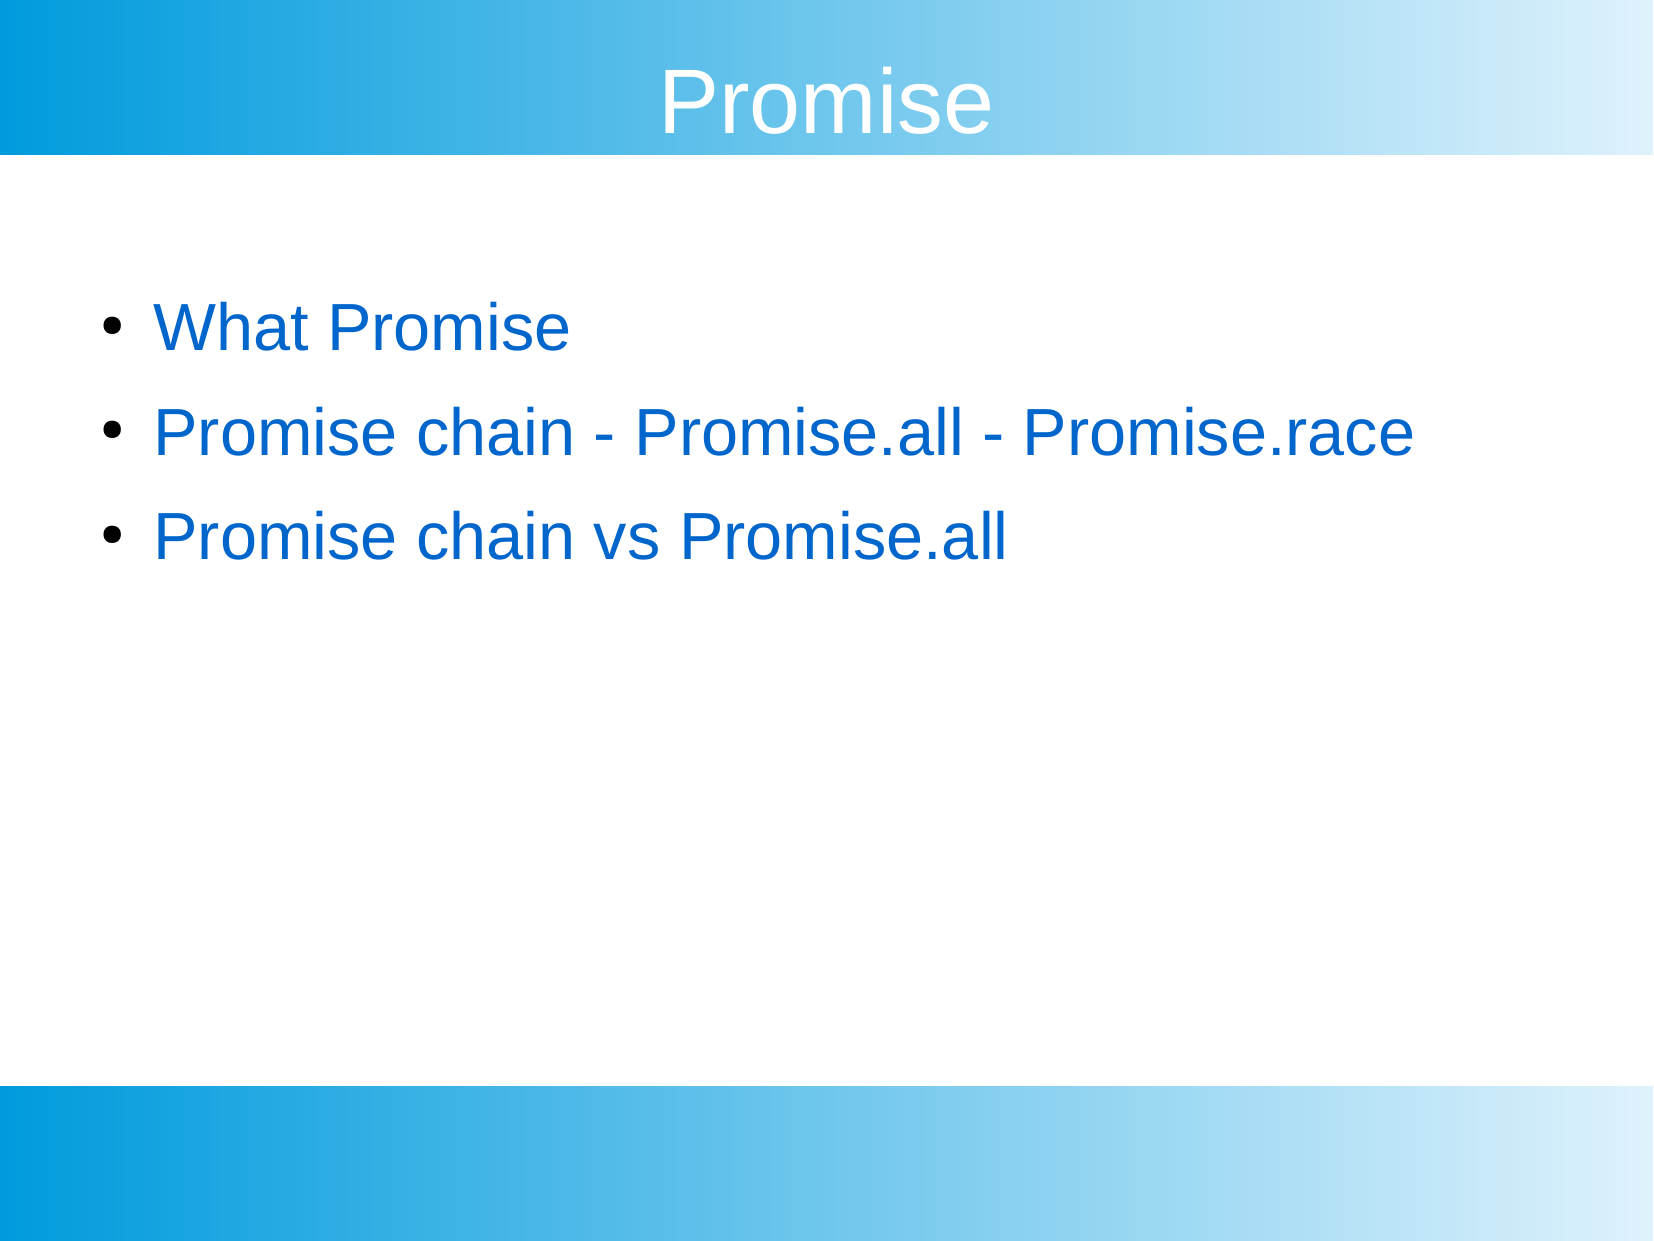

# Promise
What Promise
Promise chain - Promise.all - Promise.race
Promise chain vs Promise.all